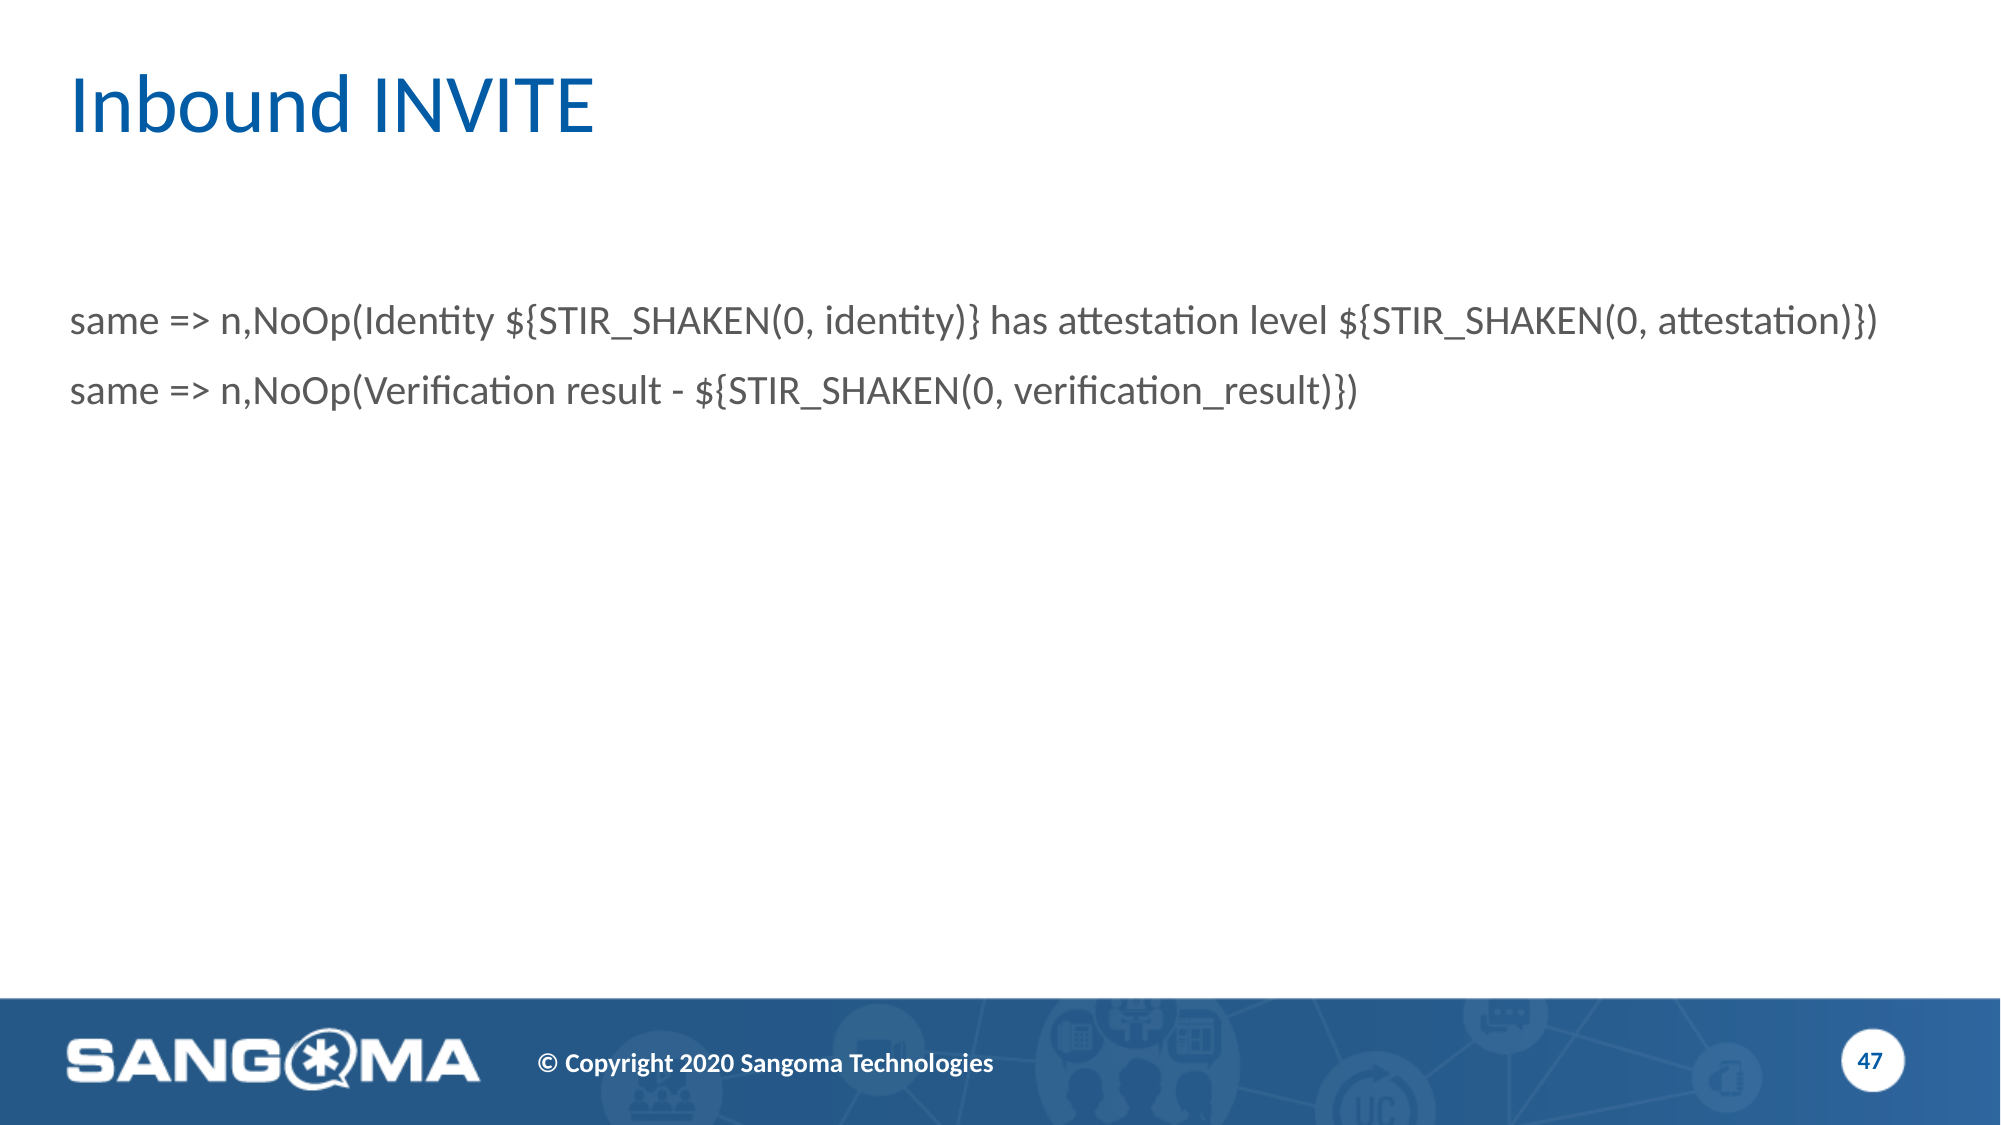

# Inbound INVITE
same => n,NoOp(Identity ${STIR_SHAKEN(0, identity)} has attestation level ${STIR_SHAKEN(0, attestation)})
same => n,NoOp(Verification result - ${STIR_SHAKEN(0, verification_result)})